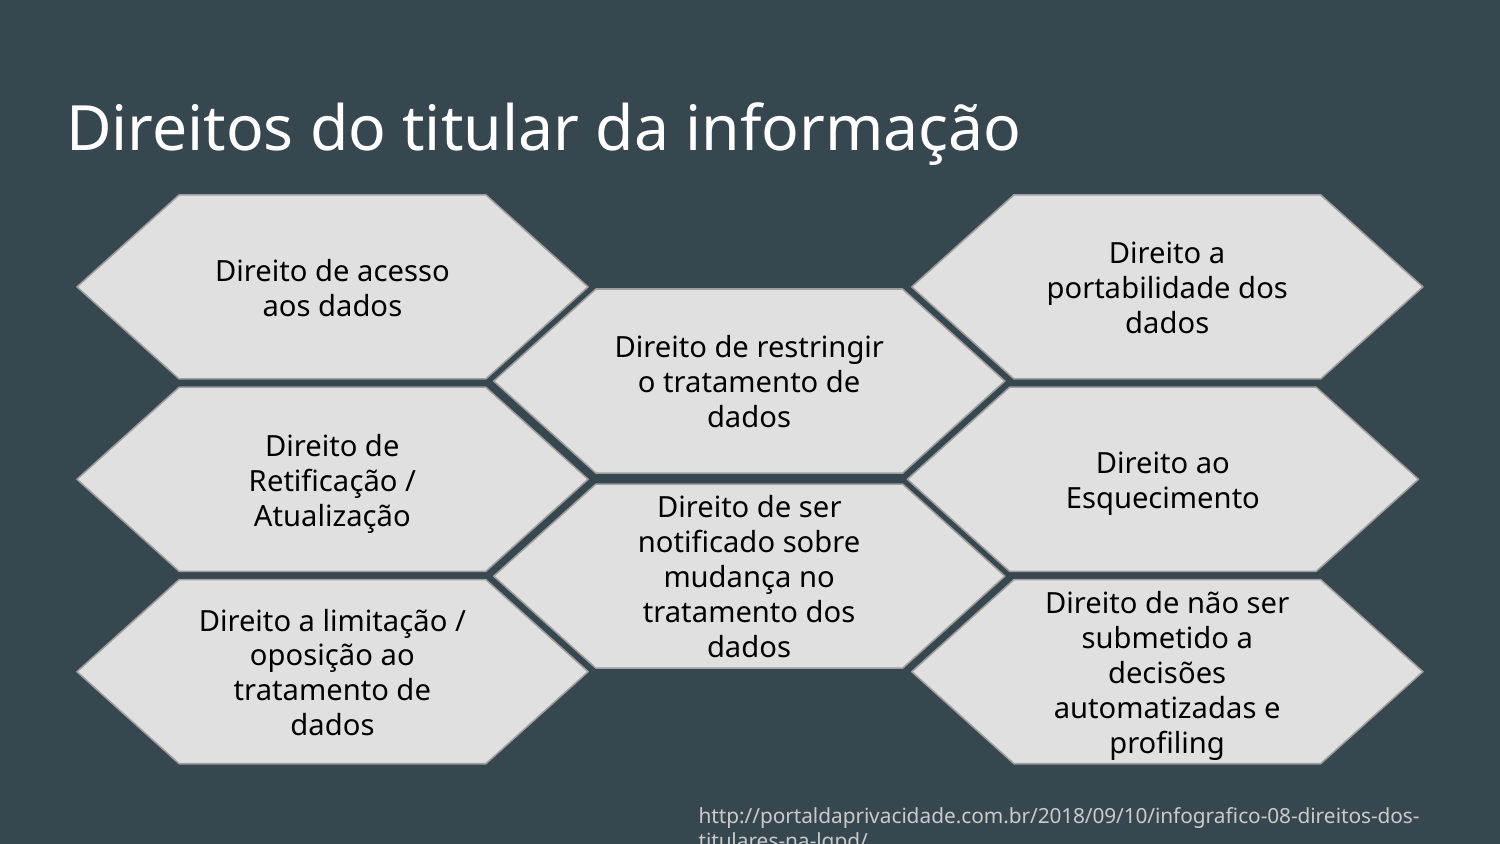

# Direitos do titular da informação
Direito de acesso aos dados
Direito a portabilidade dos dados
Direito de restringir o tratamento de dados
Direito de Retificação / Atualização
Direito ao Esquecimento
Direito de ser notificado sobre mudança no tratamento dos dados
Direito a limitação / oposição ao tratamento de dados
Direito de não ser submetido a decisões automatizadas e profiling
http://portaldaprivacidade.com.br/2018/09/10/infografico-08-direitos-dos-titulares-na-lgpd/